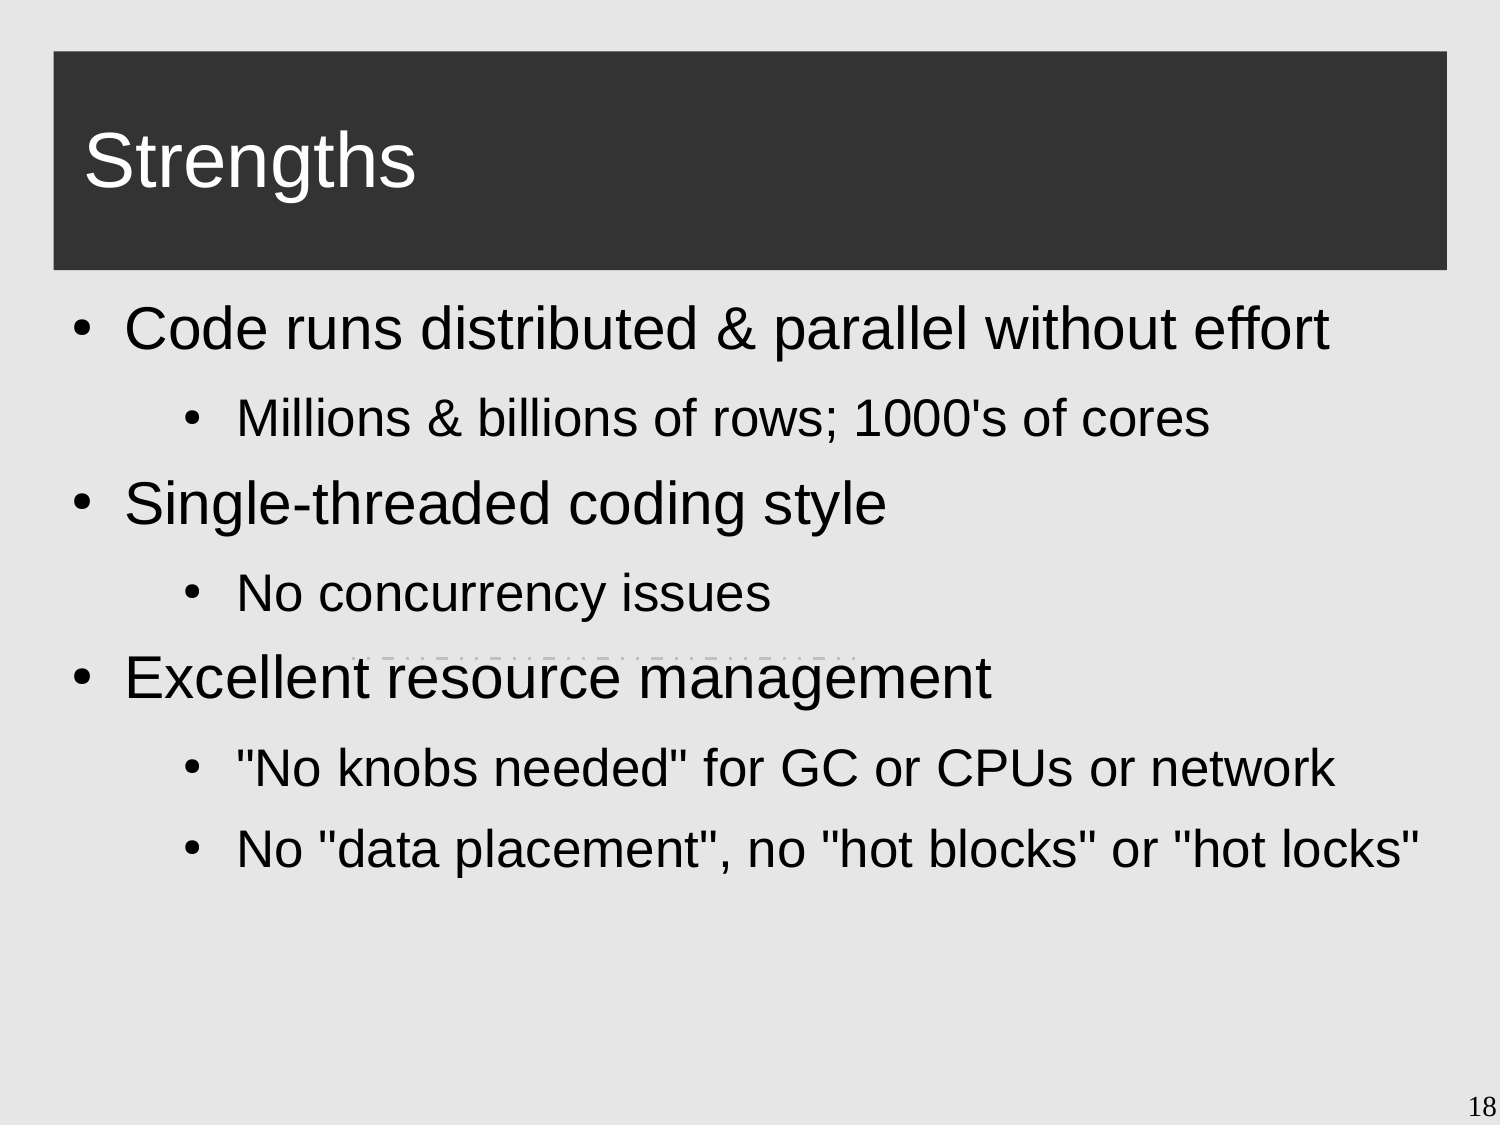

# Strengths
Code runs distributed & parallel without effort
Millions & billions of rows; 1000's of cores
Single-threaded coding style
No concurrency issues
Excellent resource management
"No knobs needed" for GC or CPUs or network
No "data placement", no "hot blocks" or "hot locks"
18